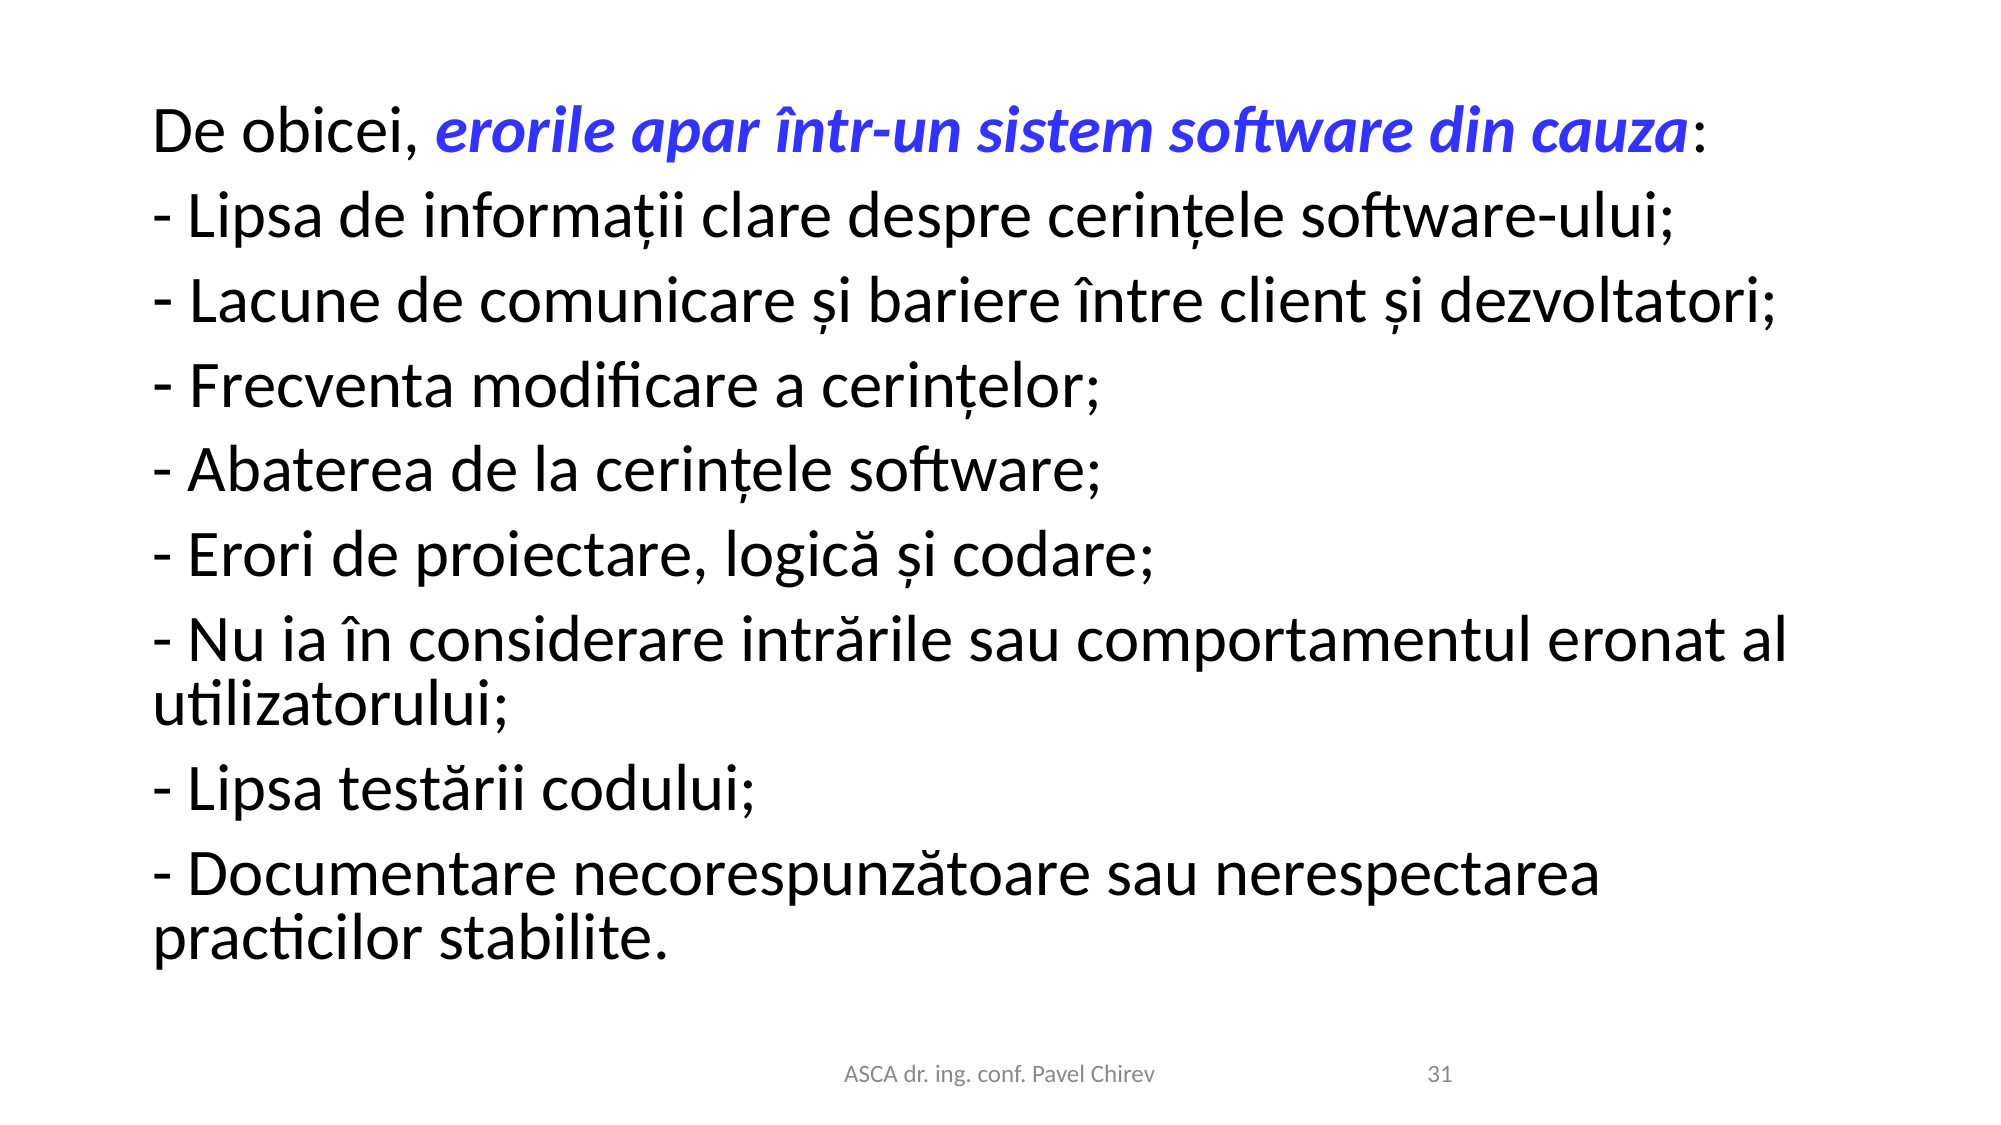

# De obicei, erorile apar într-un sistem software din cauza:
- Lipsa de informații clare despre cerințele software-ului;
Lacune de comunicare și bariere între client și dezvoltatori;
Frecventa modificare a cerințelor;
- Abaterea de la cerințele software;
- Erori de proiectare, logică și codare;
- Nu ia în considerare intrările sau comportamentul eronat al utilizatorului;
- Lipsa testării codului;
- Documentare necorespunzătoare sau nerespectarea practicilor stabilite.
ASCA dr. ing. conf. Pavel Chirev